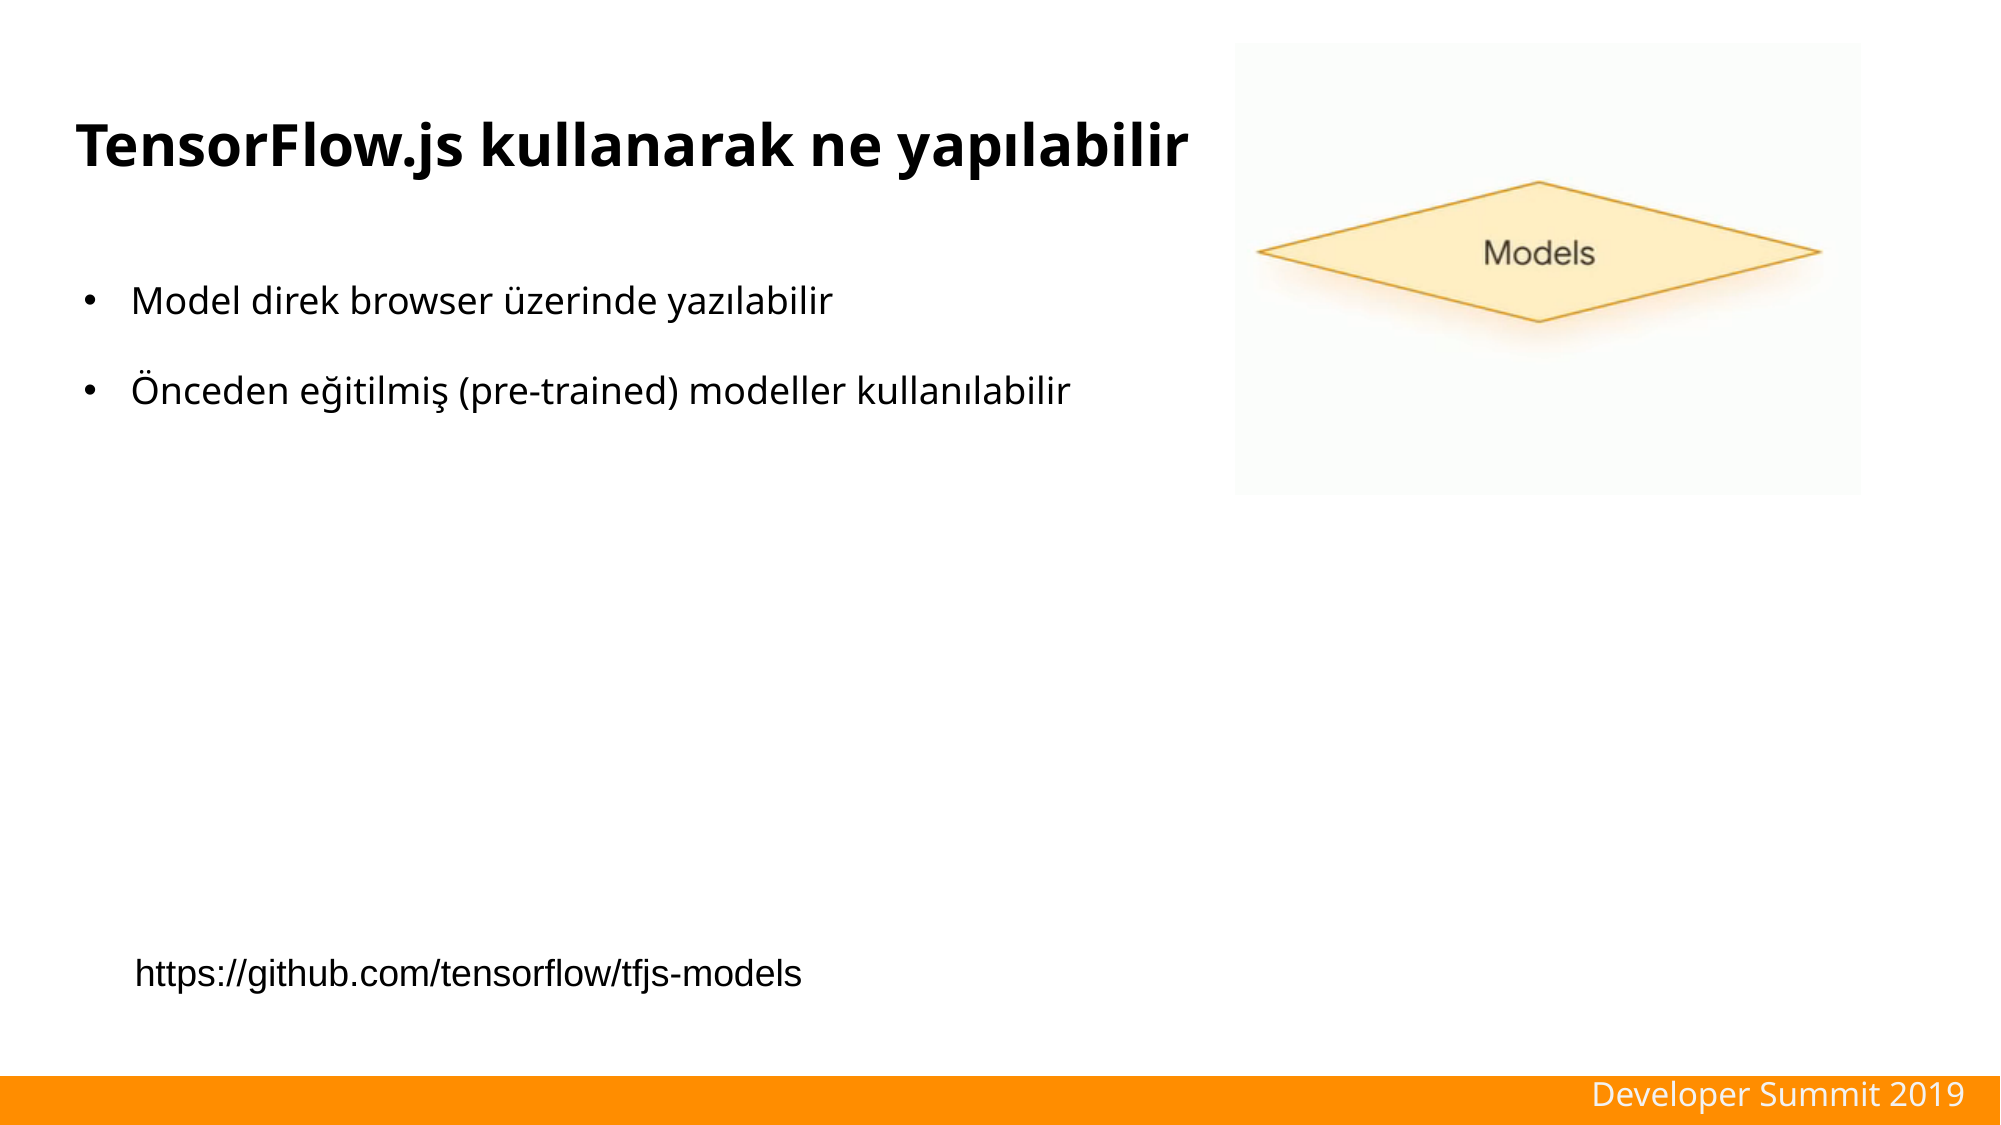

TensorFlow.js kullanarak ne yapılabilir
Model direk browser üzerinde yazılabilir
Önceden eğitilmiş (pre-trained) modeller kullanılabilir
https://github.com/tensorflow/tfjs-models
Developer Summit 2019